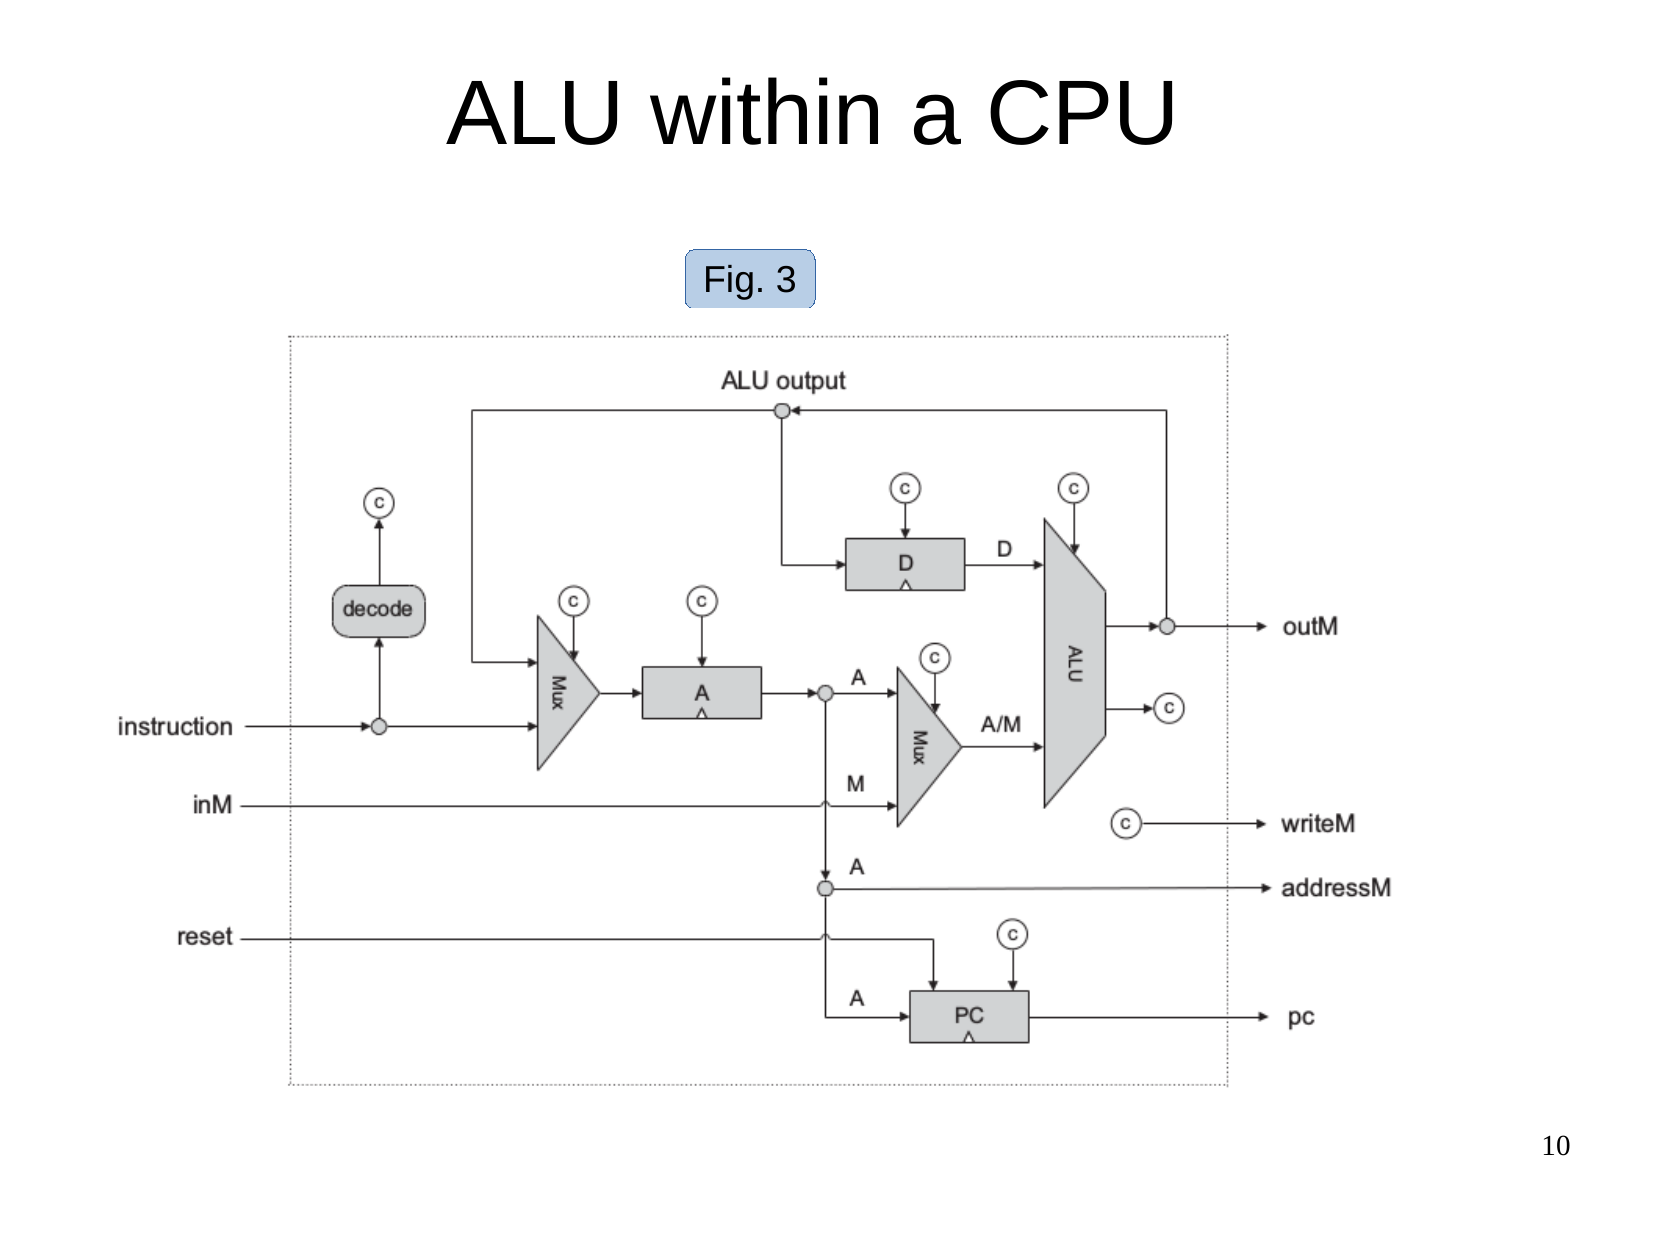

# ALU within a CPU
Fig. 3
10